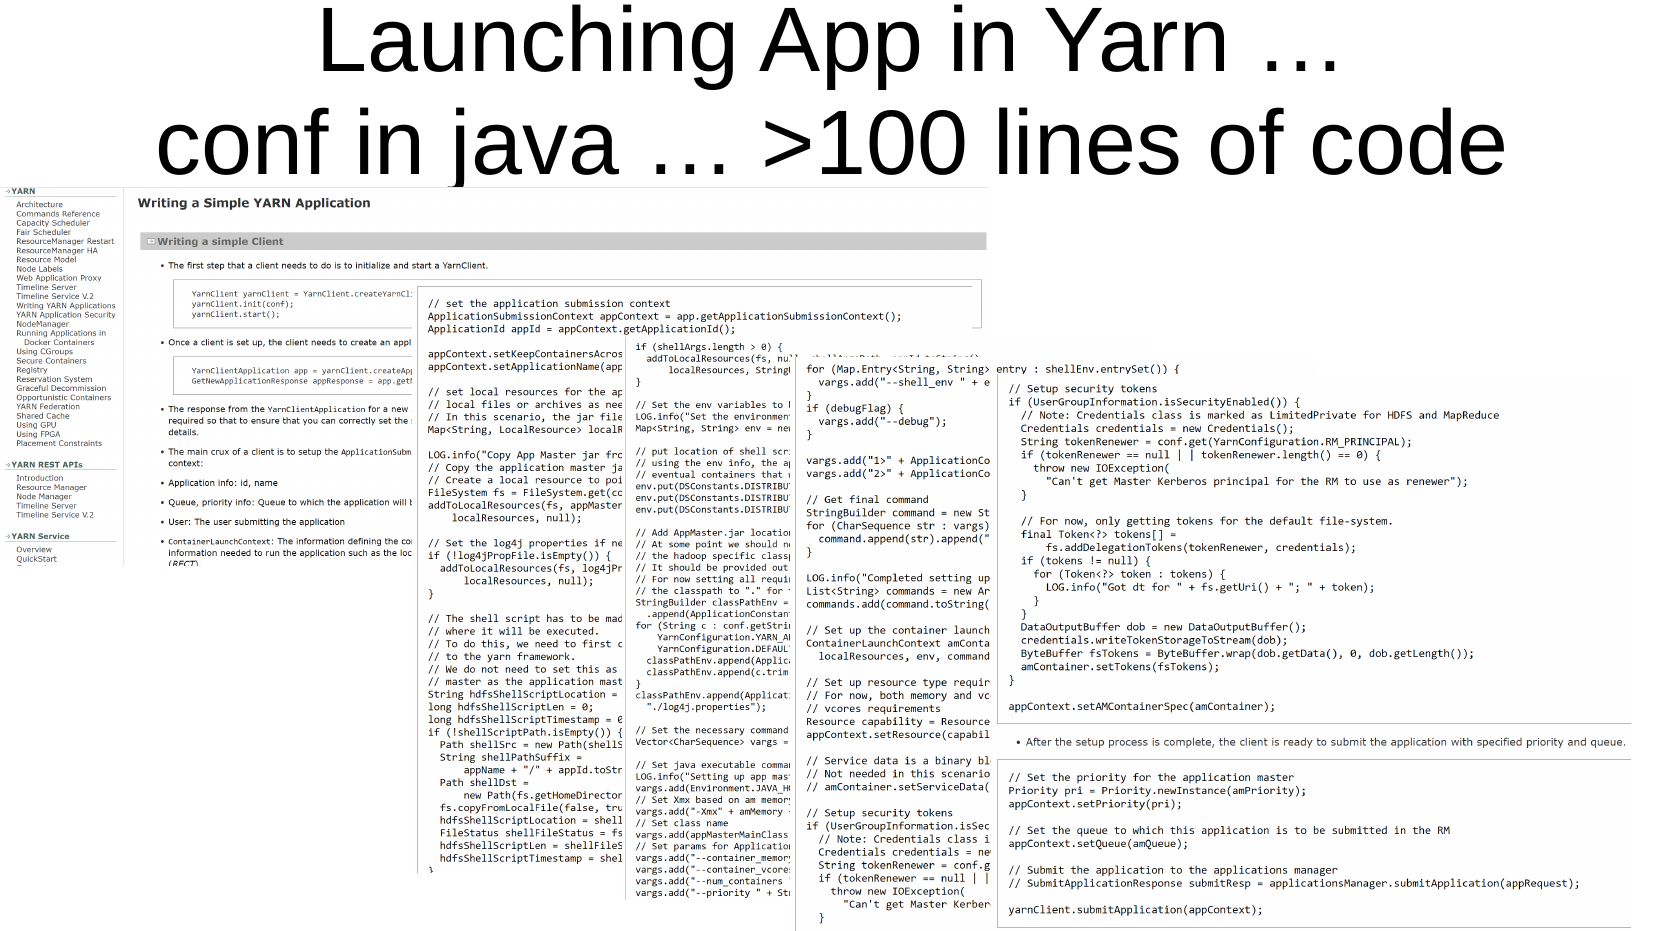

# Launching App in Yarn … conf in java … >100 lines of code